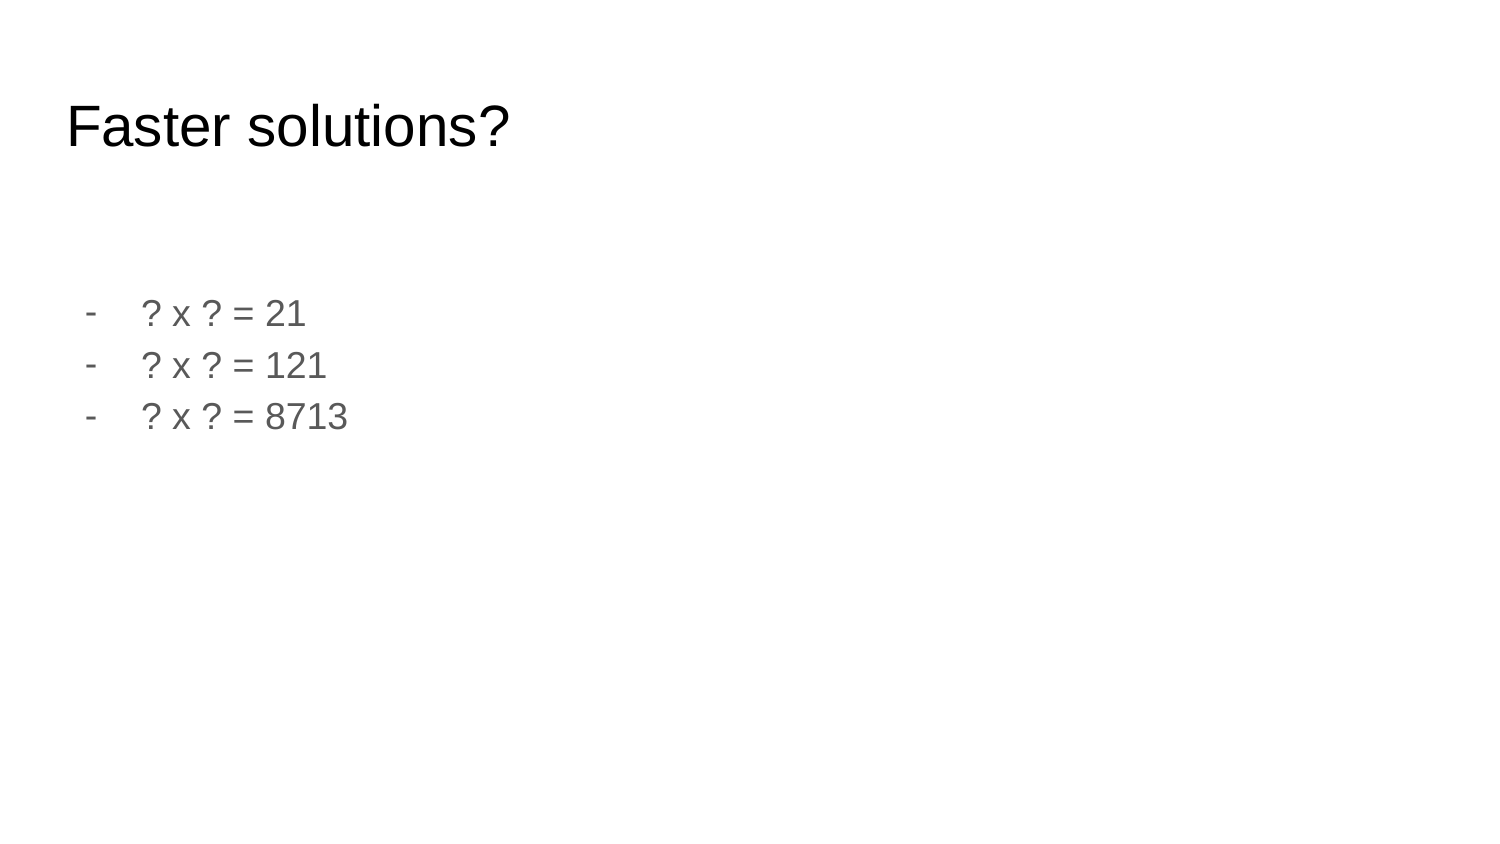

# Faster solutions?
? x ? = 21
? x ? = 121
? x ? = 8713